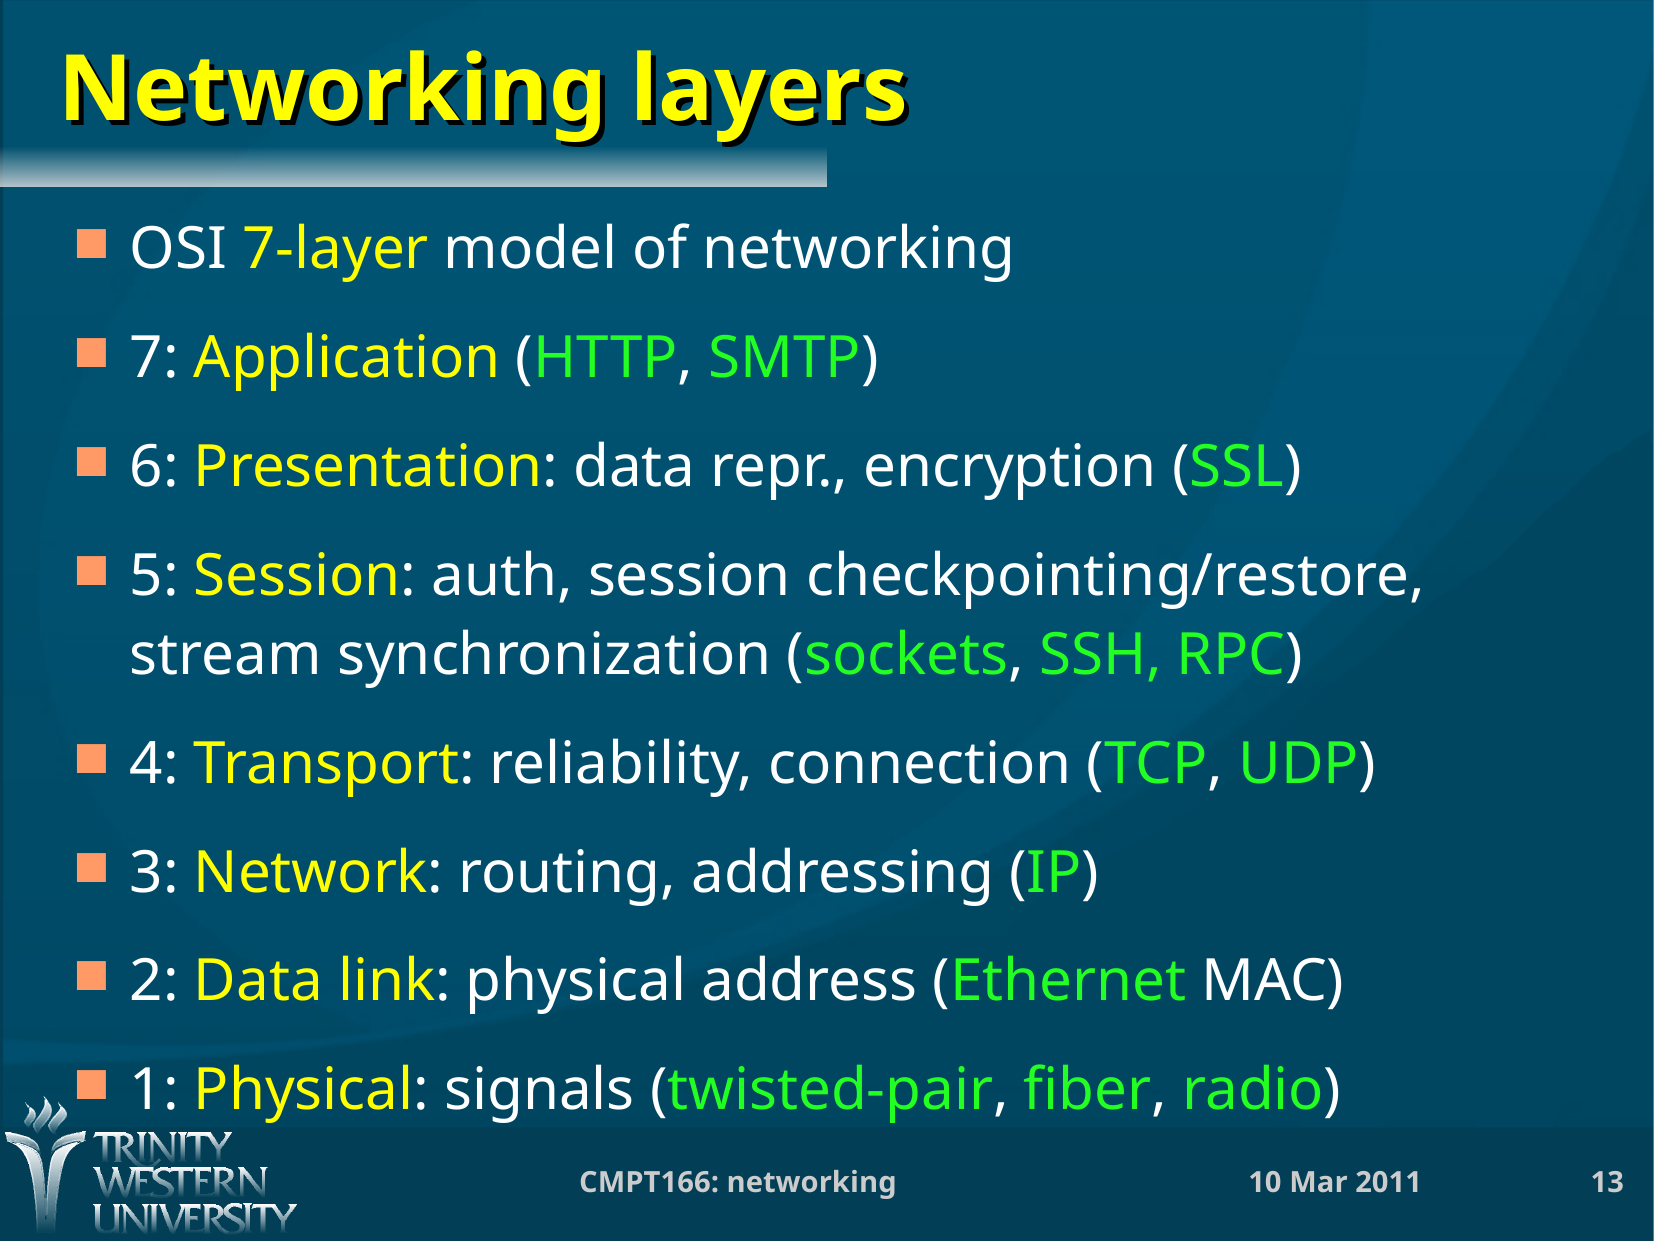

# Networking layers
OSI 7-layer model of networking
7: Application (HTTP, SMTP)
6: Presentation: data repr., encryption (SSL)
5: Session: auth, session checkpointing/restore, stream synchronization (sockets, SSH, RPC)
4: Transport: reliability, connection (TCP, UDP)
3: Network: routing, addressing (IP)
2: Data link: physical address (Ethernet MAC)
1: Physical: signals (twisted-pair, fiber, radio)
CMPT166: networking
10 Mar 2011
13